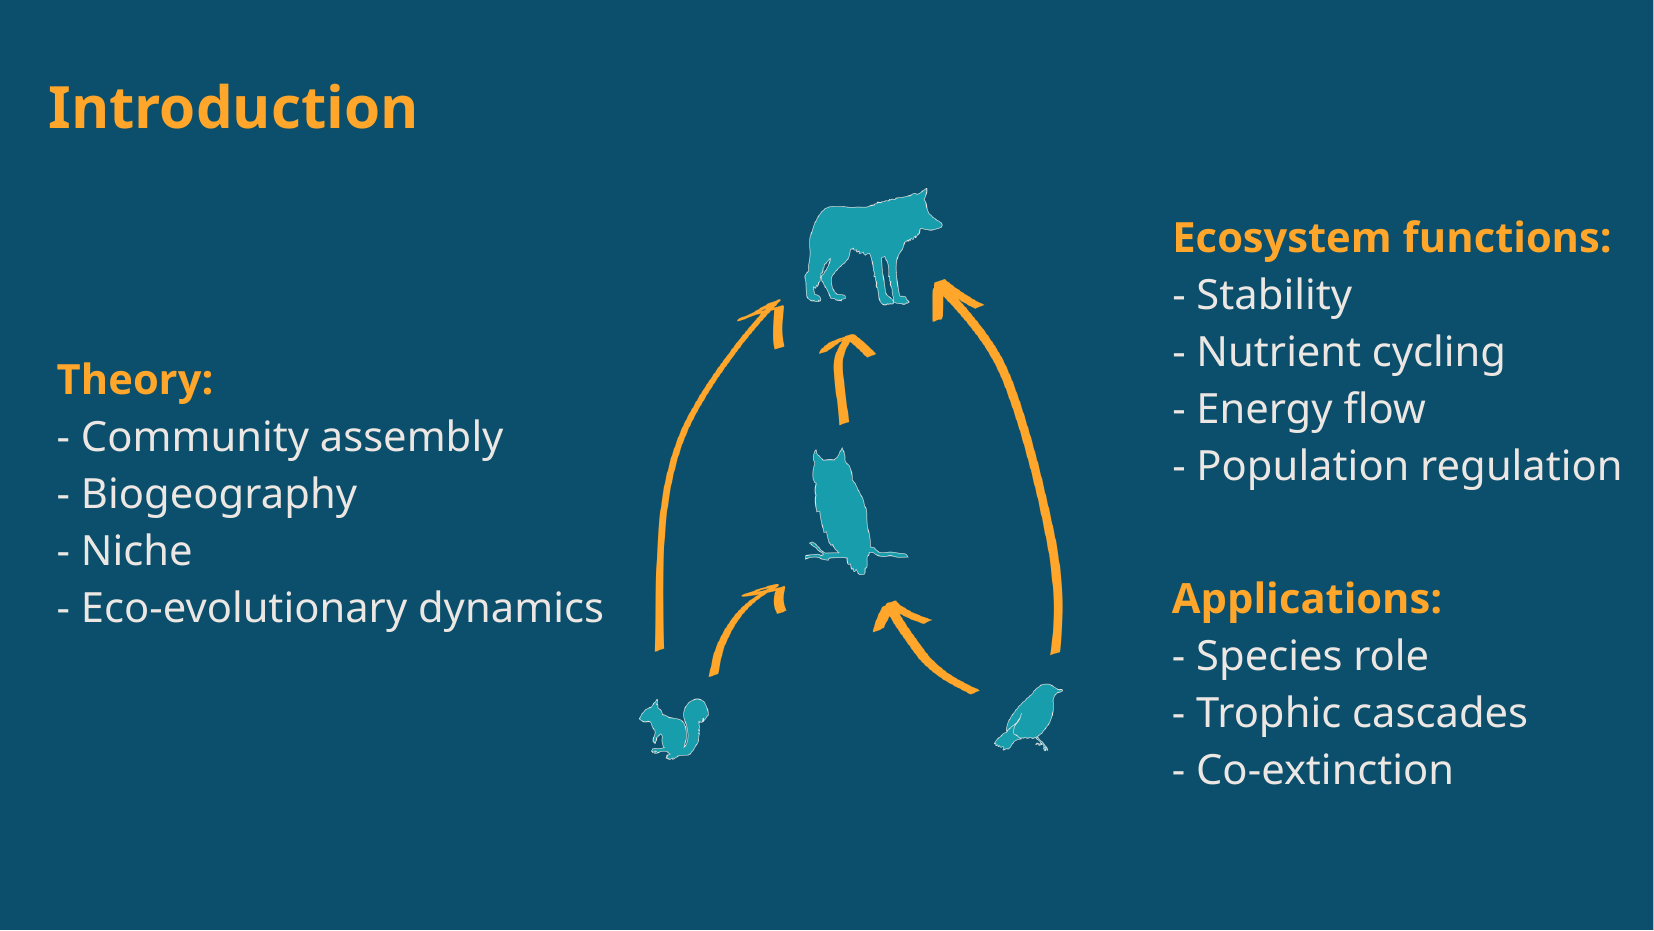

Introduction
Ecosystem functions:
- Stability
- Nutrient cycling
- Energy flow
- Population regulation
Theory:
- Community assembly
- Biogeography
- Niche
- Eco-evolutionary dynamics
Applications:
- Species role
- Trophic cascades
- Co-extinction